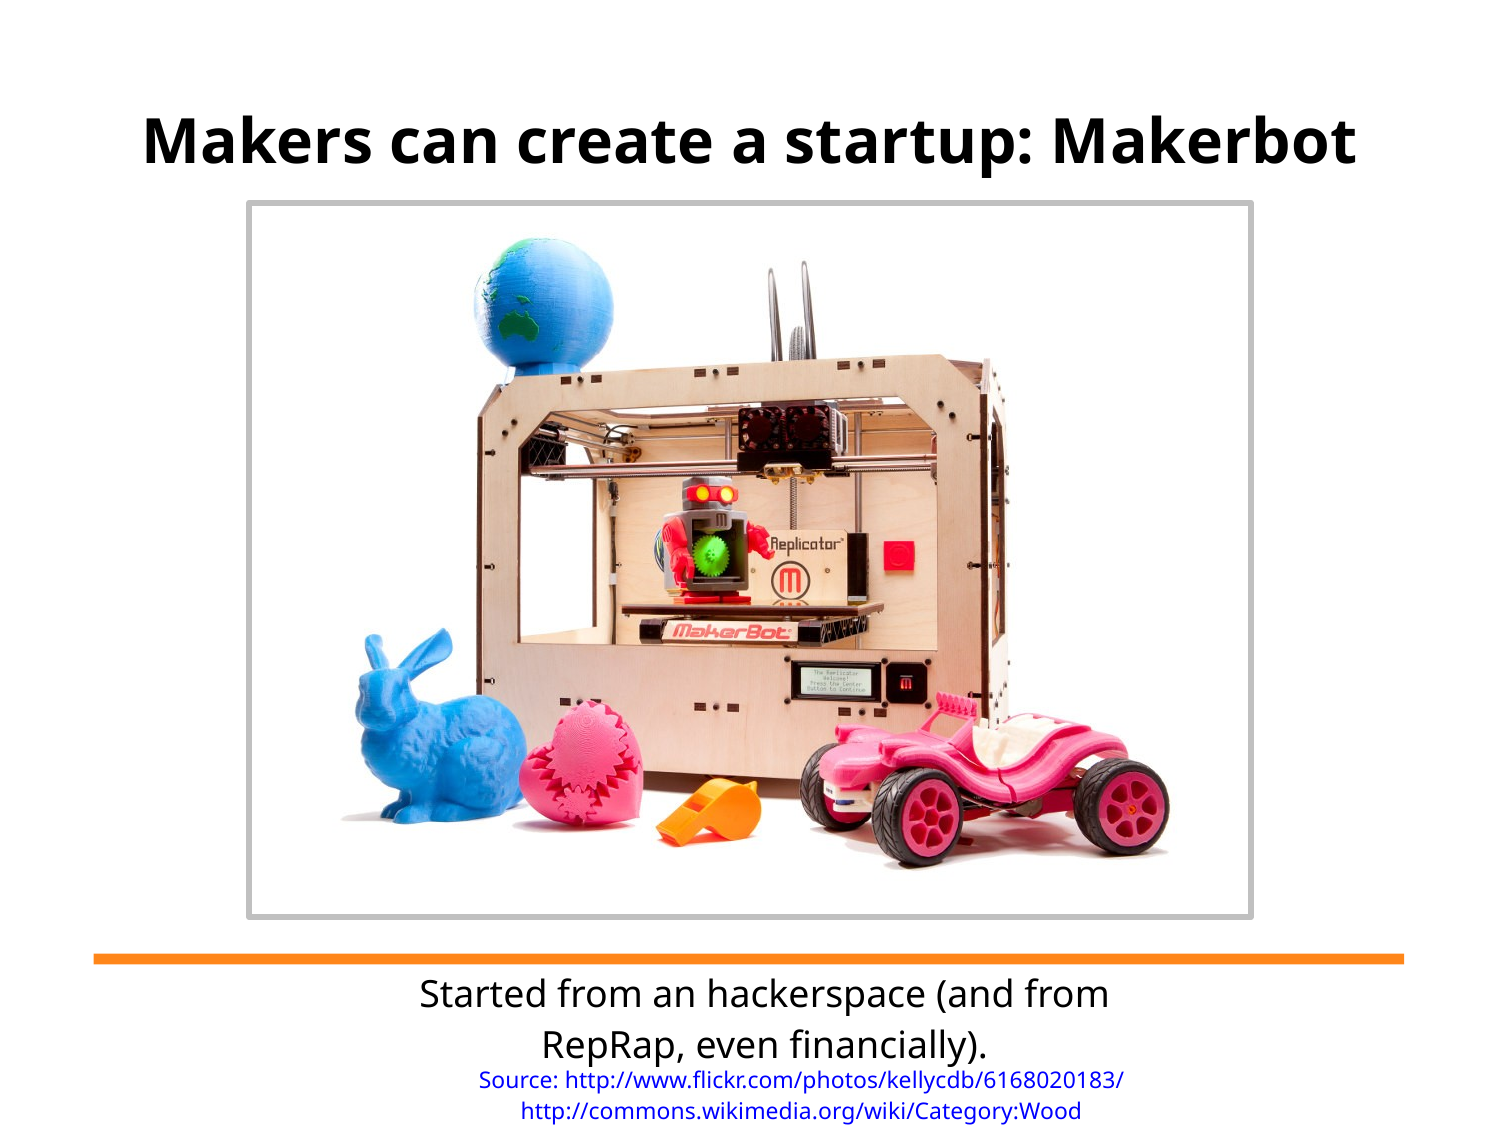

# Makers can create a startup: Makerbot
Started from an hackerspace (and from RepRap, even financially).
Source: http://www.flickr.com/photos/kellycdb/6168020183/
http://commons.wikimedia.org/wiki/Category:Wood